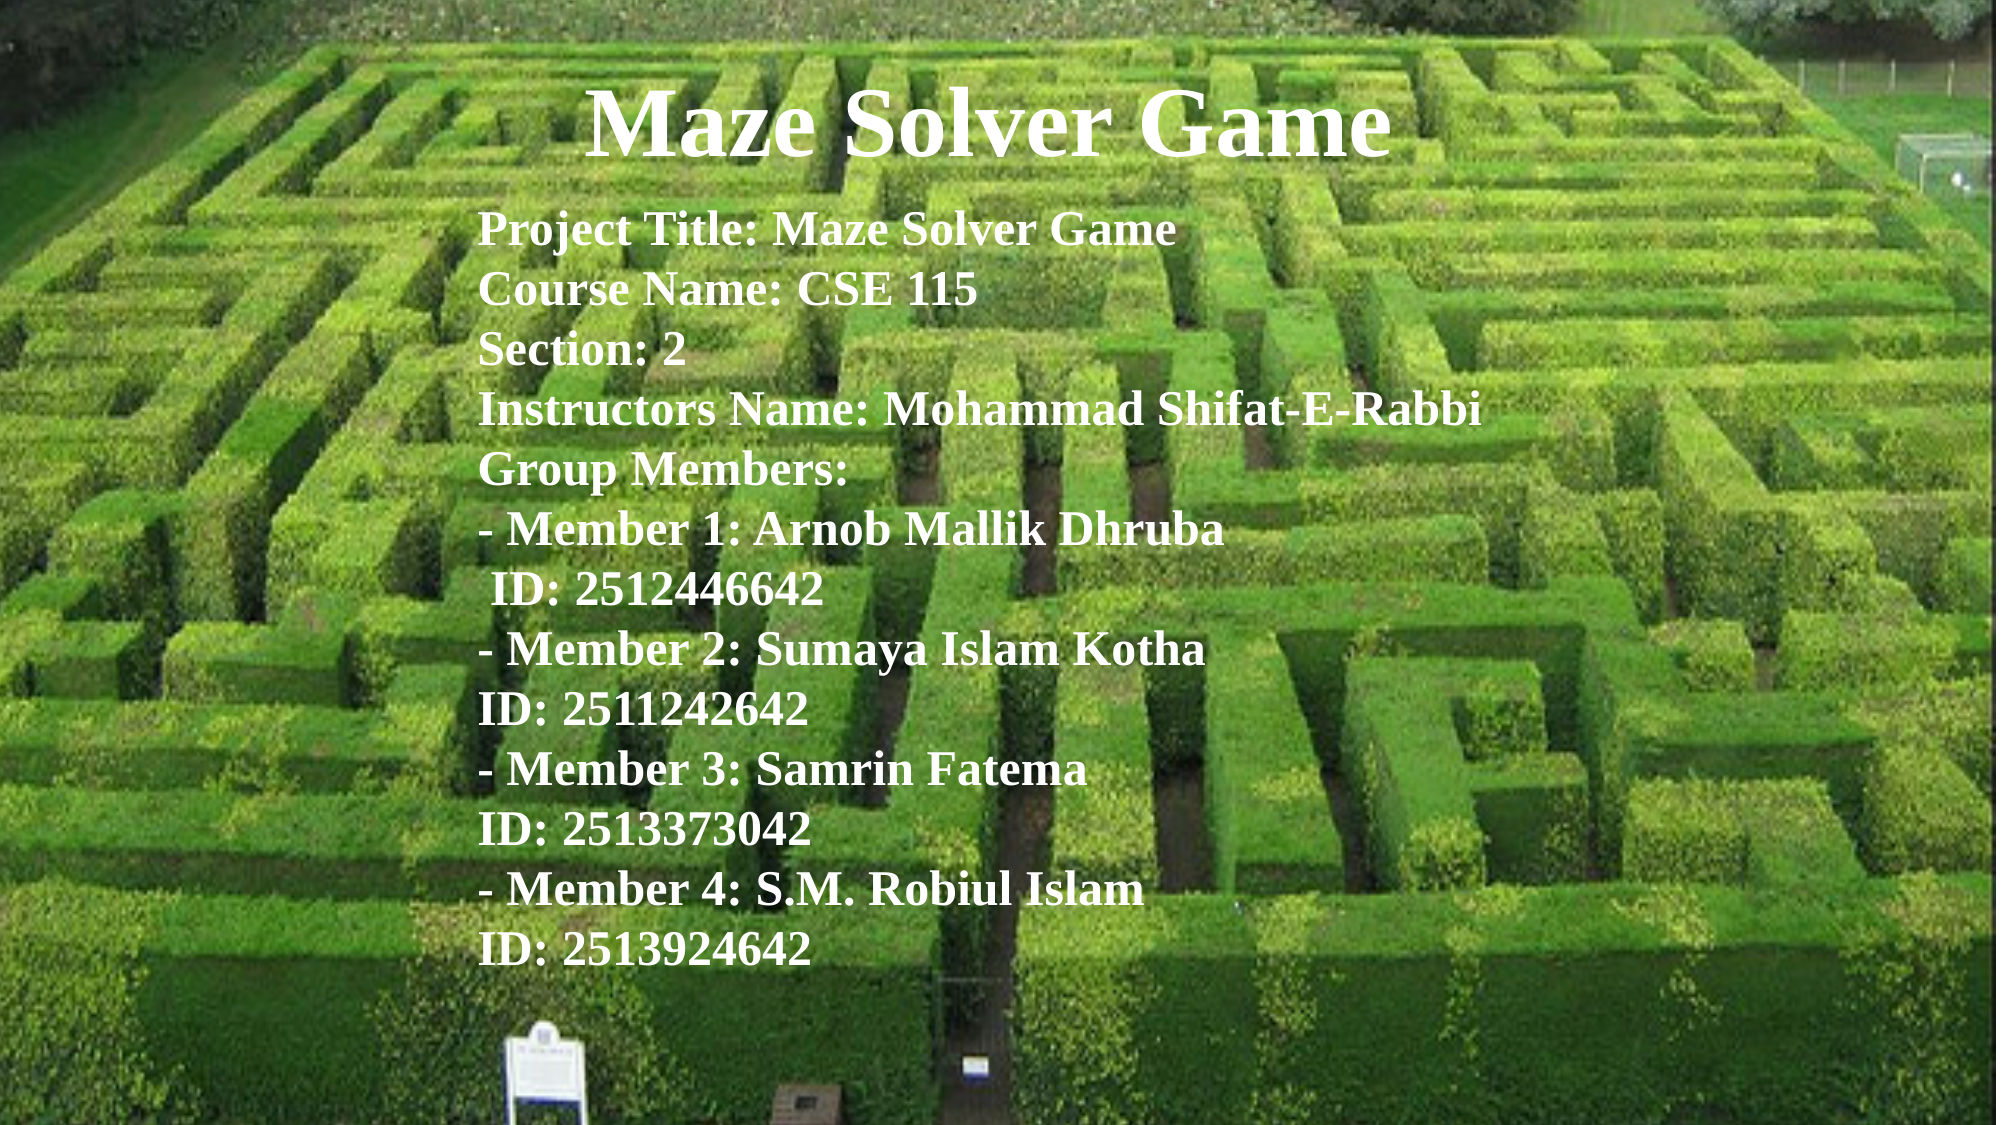

Maze Solver Game
Project Title: Maze Solver Game
Course Name: CSE 115
Section: 2
Instructors Name: Mohammad Shifat-E-Rabbi
Group Members:
- Member 1: Arnob Mallik Dhruba
 ID: 2512446642
- Member 2: Sumaya Islam Kotha
ID: 2511242642
- Member 3: Samrin Fatema
ID: 2513373042
- Member 4: S.M. Robiul Islam
ID: 2513924642